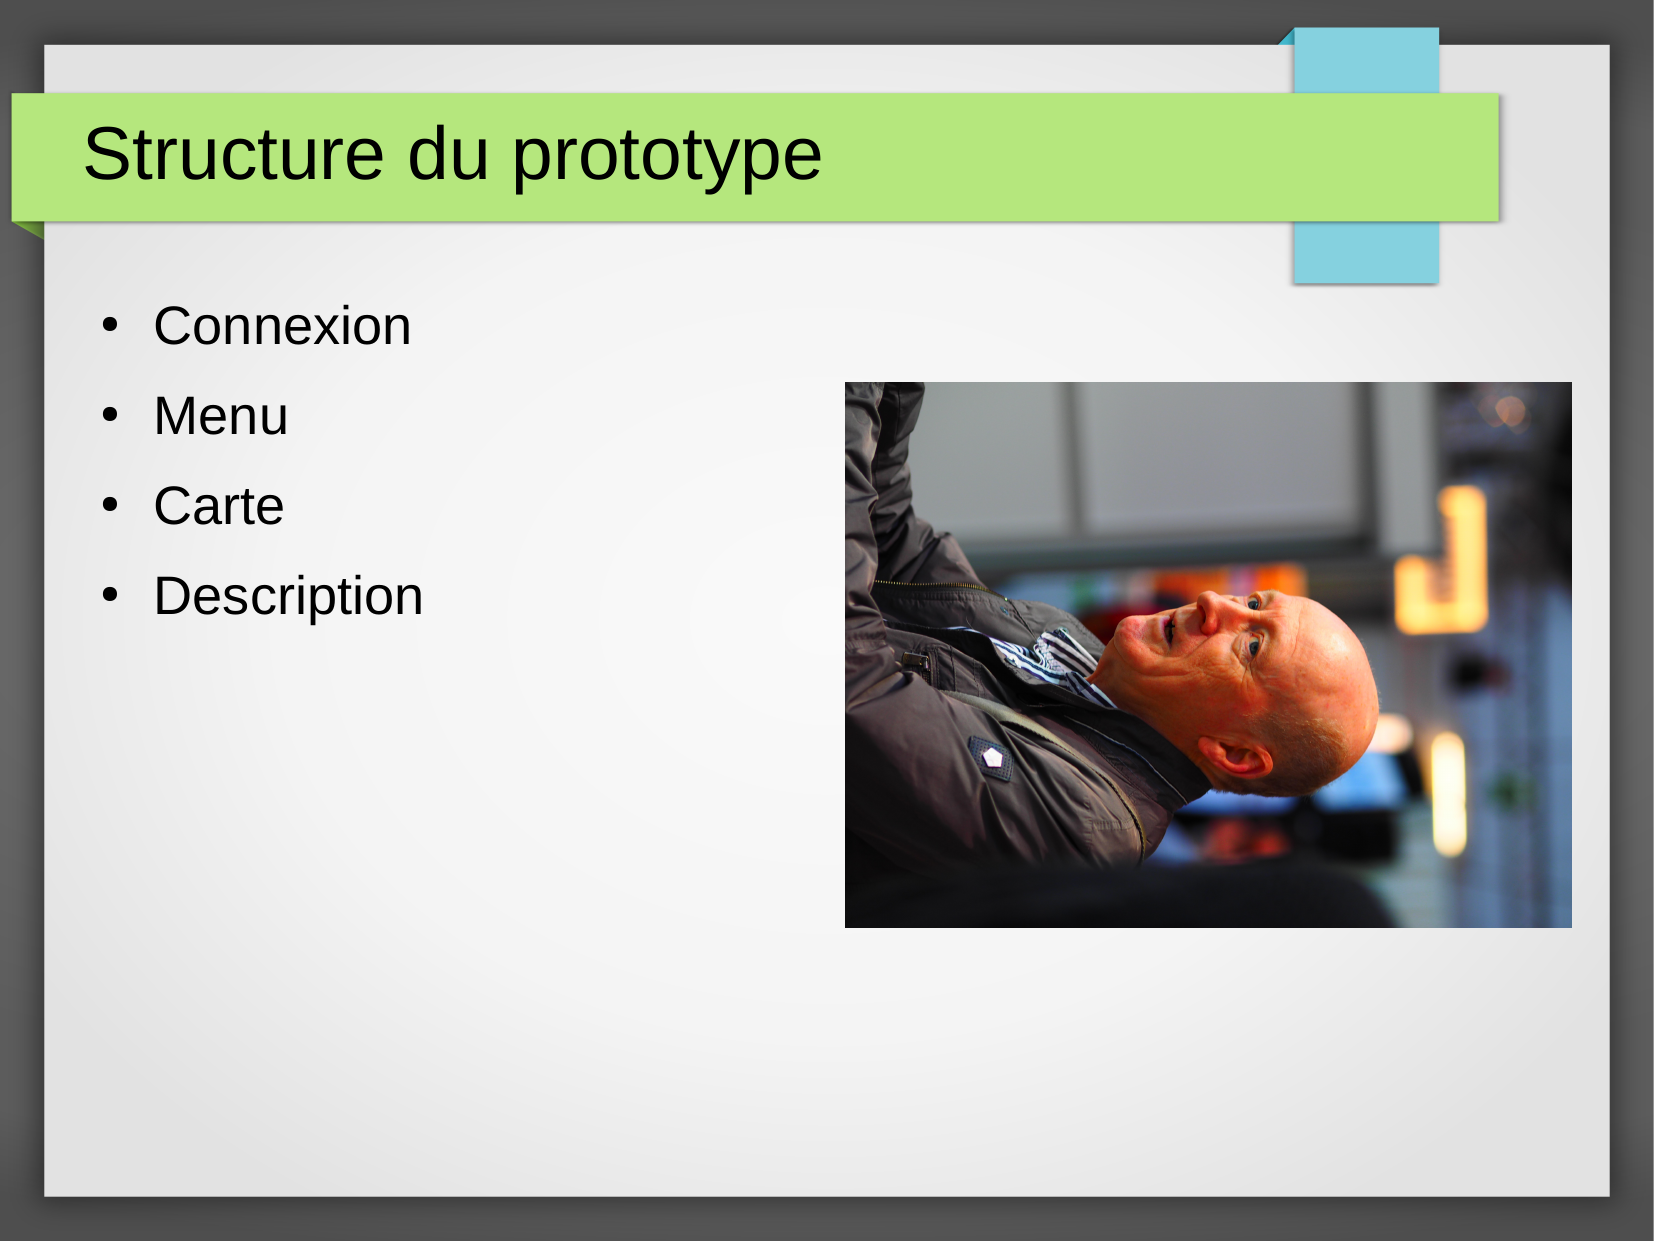

# Structure du prototype
Connexion
Menu
Carte
Description